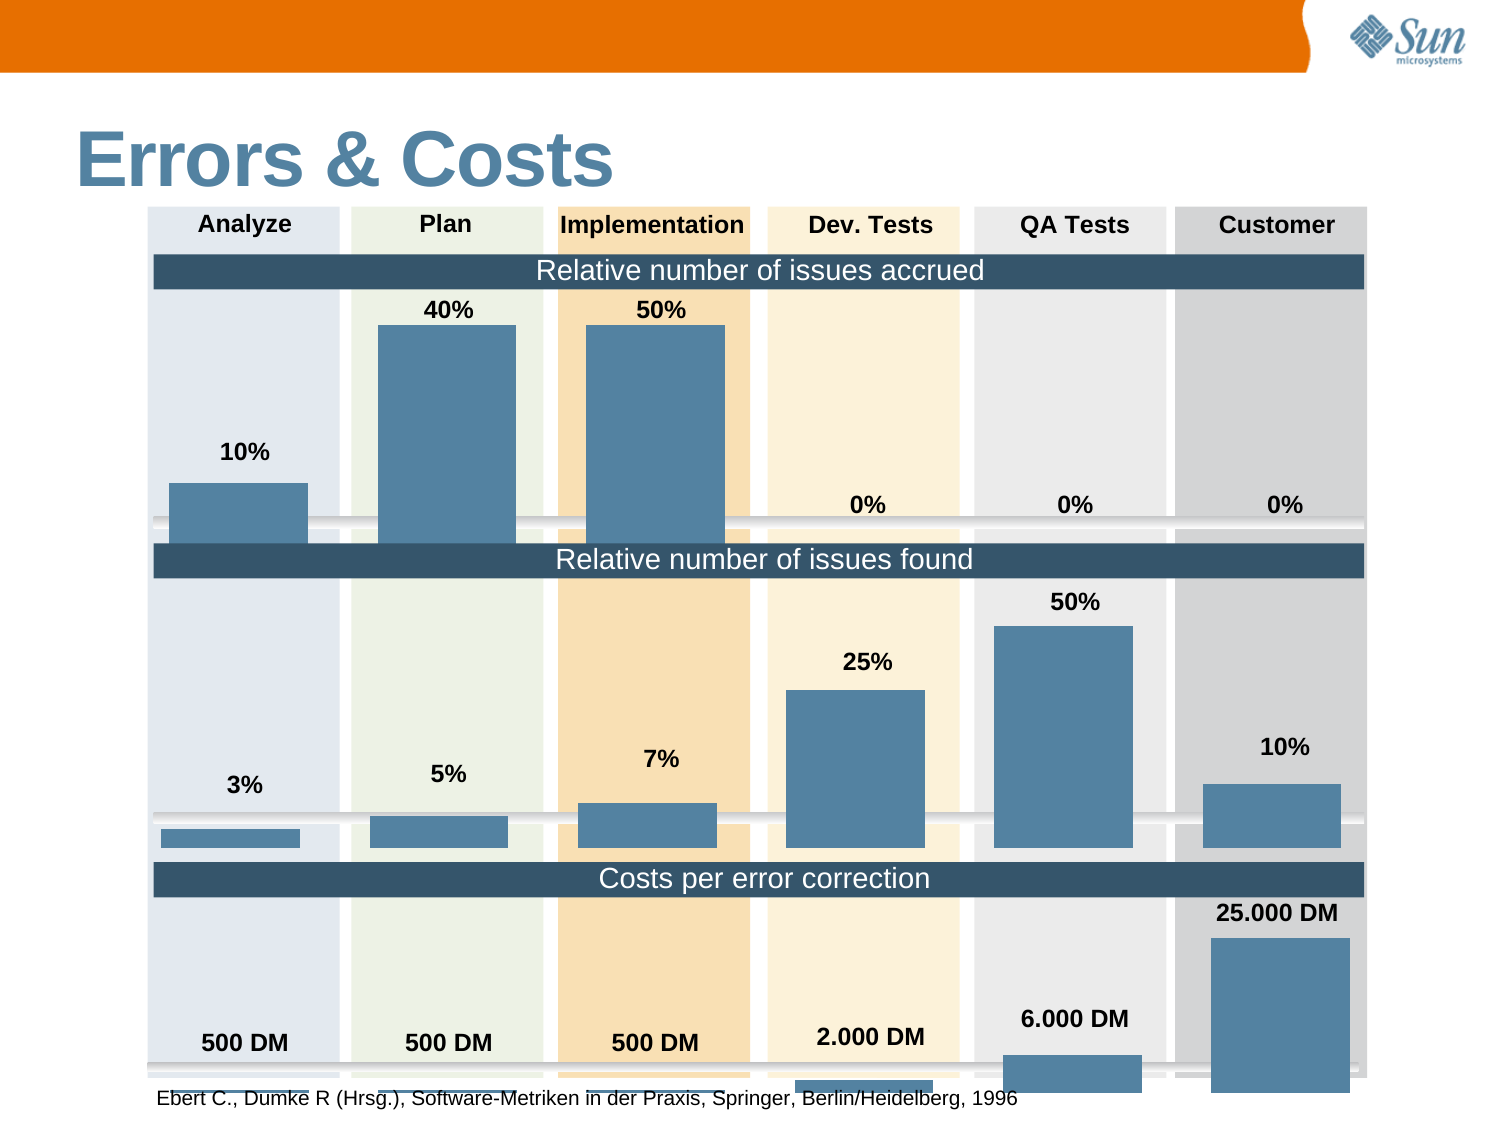

# Errors & Costs
Analyze
Plan
Implementation
Dev. Tests
QA Tests
Customer
Relative number of issues accrued
40%
50%
### Chart
| Category | Column 1 |
|---|---|
| None | 10.0 |
| None | 40.0 |
| None | 50.0 |
| None | 0.0 |
| None | 0.0 |
| None | 0.0 |10%
0%
0%
0%
Relative number of issues found
50%
### Chart
| Category | Column 1 |
|---|---|
| None | 3.0 |
| None | 5.0 |
| None | 7.0 |
| None | 25.0 |
| None | 50.0 |
| None | 10.0 |25%
10%
7%
5%
3%
Costs per error correction
### Chart
| Category | Column 1 |
|---|---|
| None | 0.5 |
| None | 0.5 |
| None | 0.5 |
| None | 2.0 |
| None | 6.0 |
| None | 25.0 |25.000 DM
6.000 DM
2.000 DM
500 DM
500 DM
500 DM
Ebert C., Dumke R (Hrsg.), Software-Metriken in der Praxis, Springer, Berlin/Heidelberg, 1996